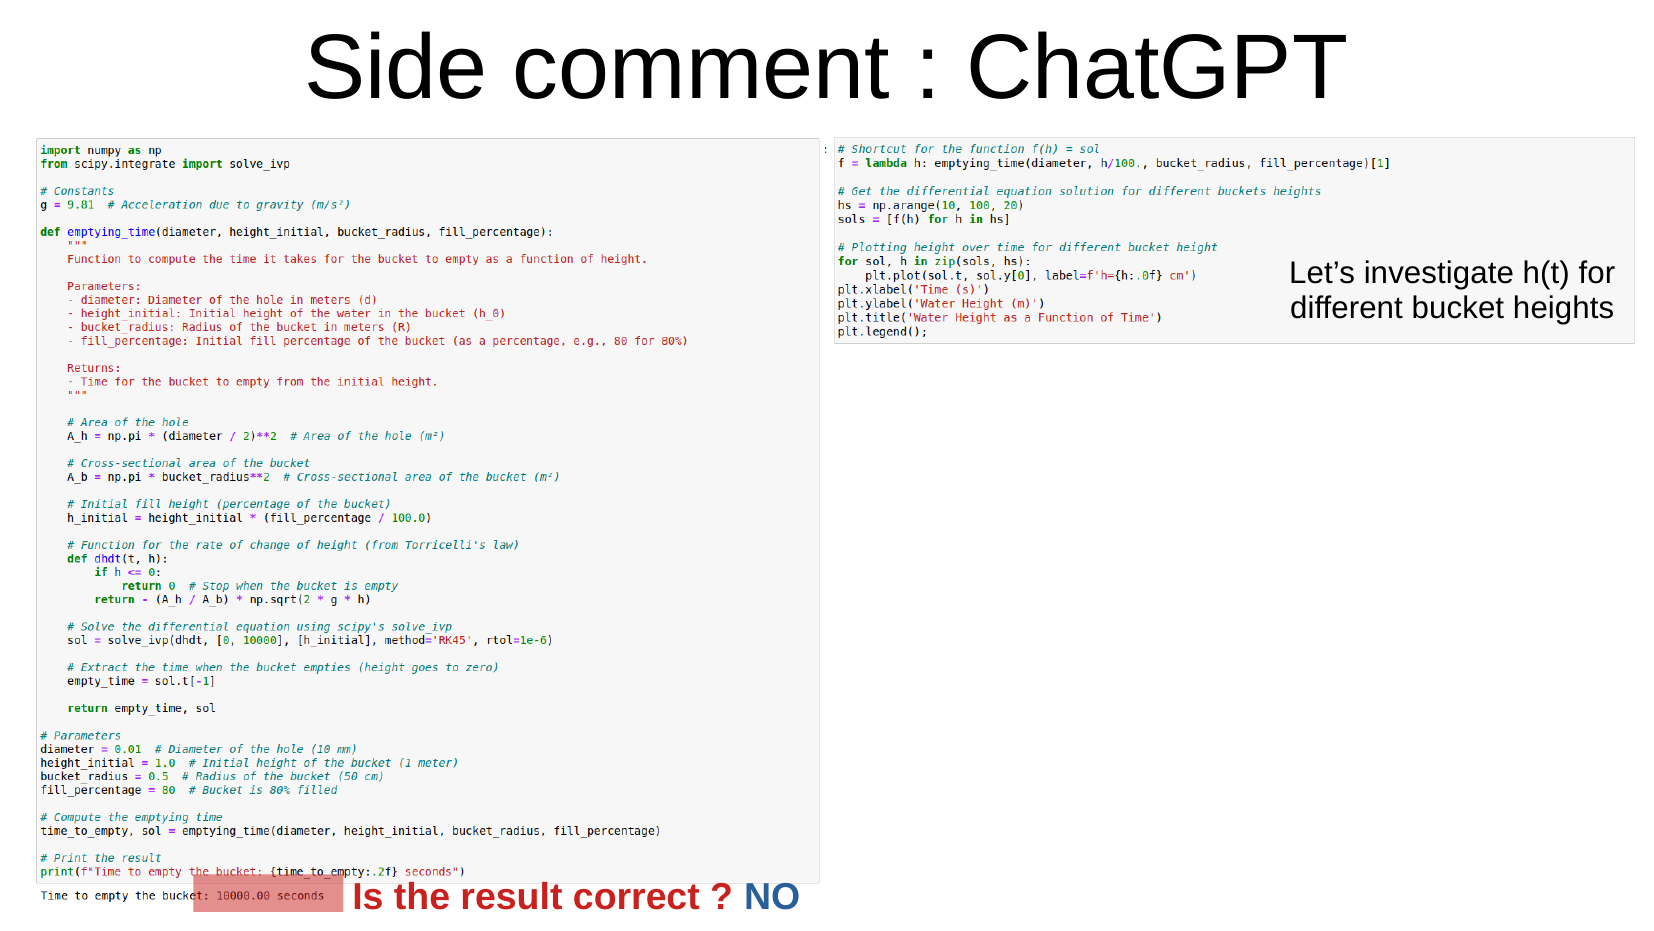

# Side comment : ChatGPT
Let’s investigate h(t) for different bucket heights
Is the result correct ? NO